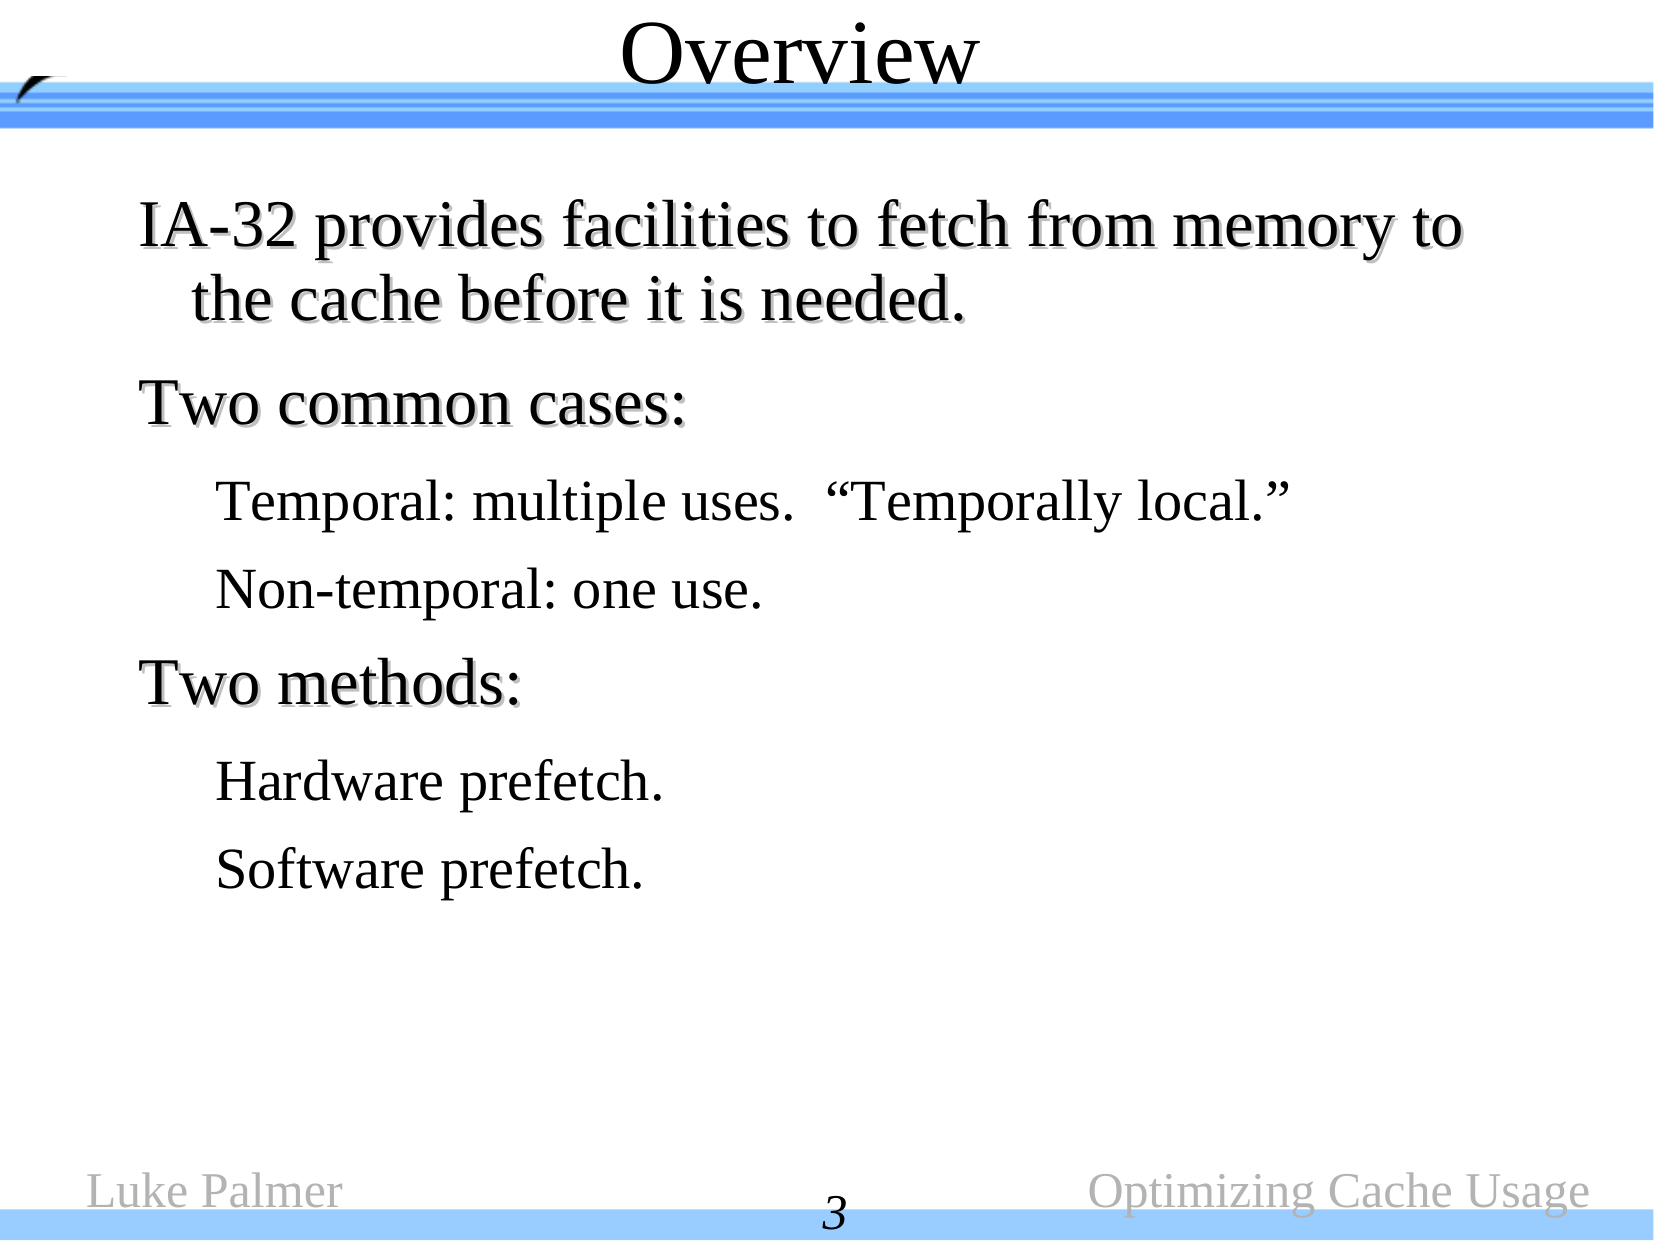

# Overview
IA-32 provides facilities to fetch from memory to the cache before it is needed.
Two common cases:
Temporal: multiple uses. “Temporally local.”
Non-temporal: one use.
Two methods:
Hardware prefetch.
Software prefetch.